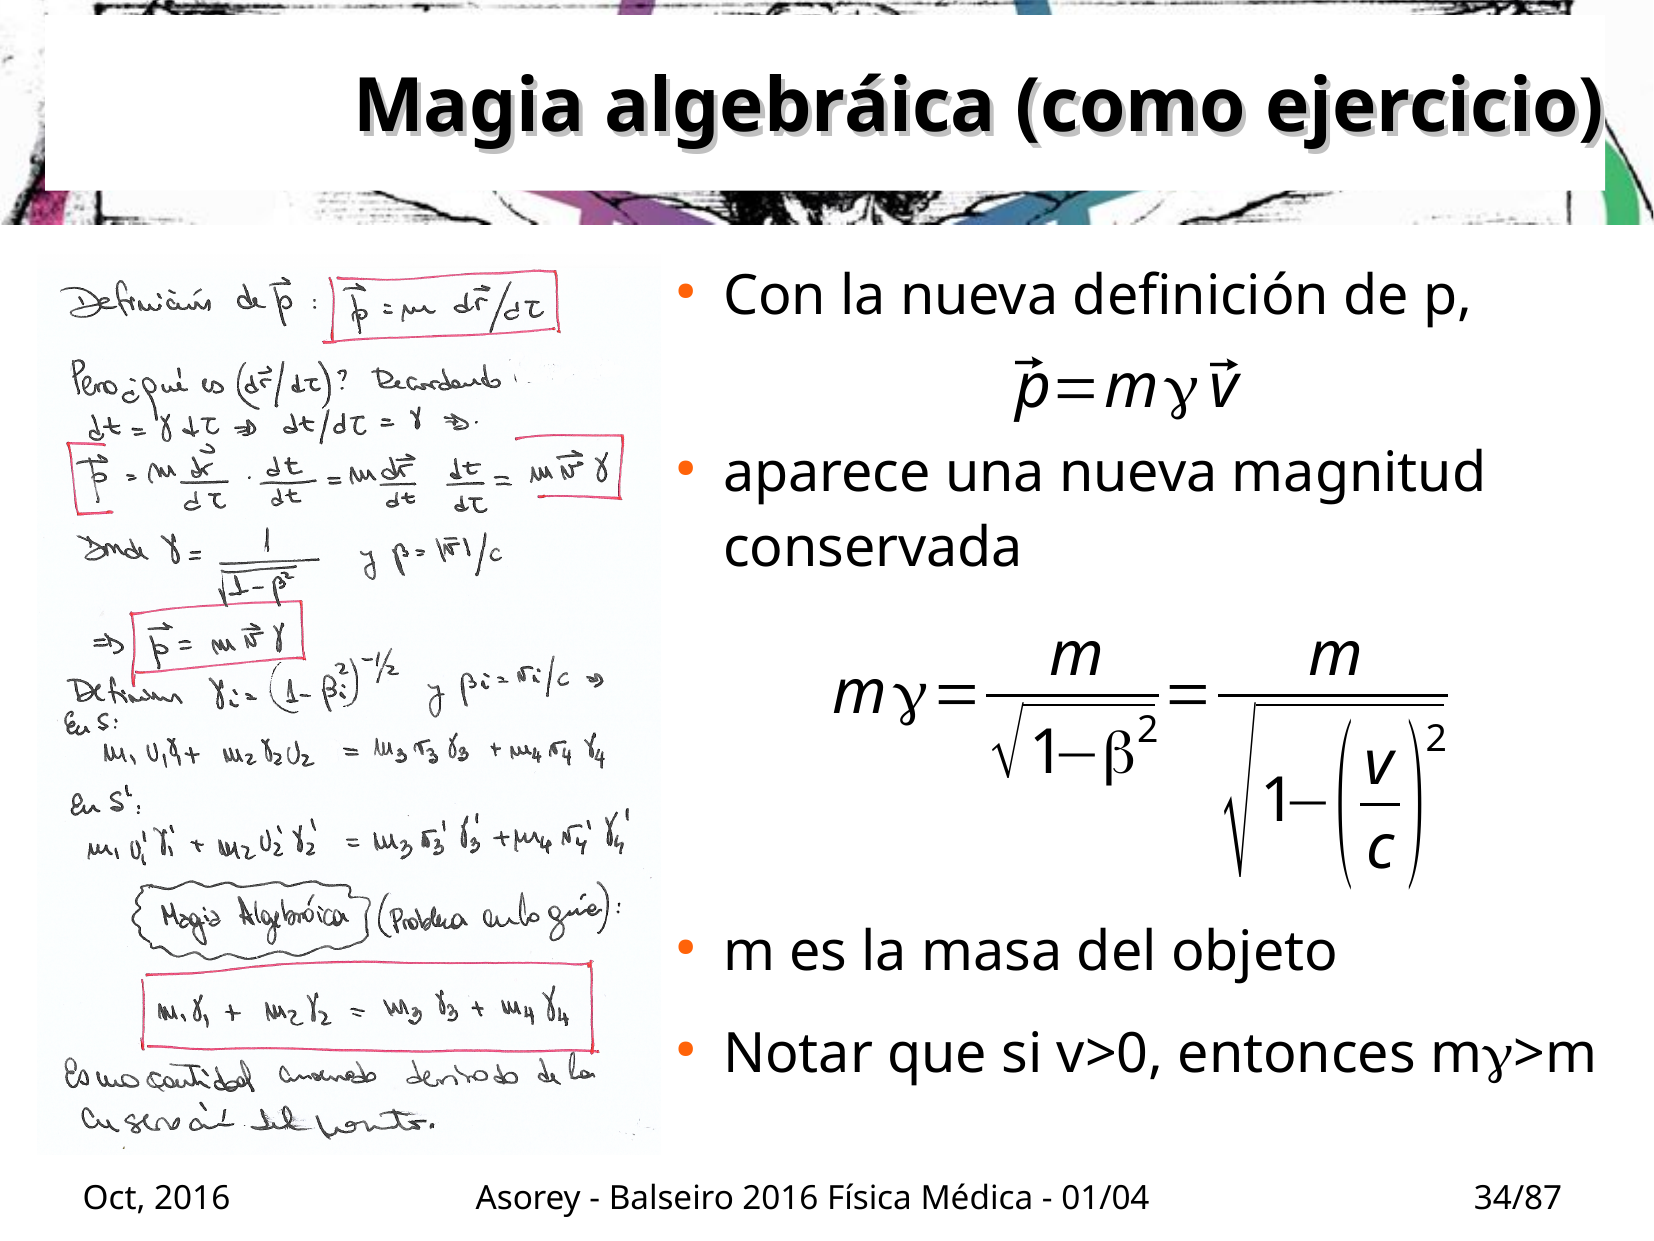

# Magia algebráica (como ejercicio)
Con la nueva definición de p,
aparece una nueva magnitud conservada
m es la masa del objeto
Notar que si v>0, entonces mg>m
Oct, 2016
Asorey - Balseiro 2016 Física Médica - 01/04
34